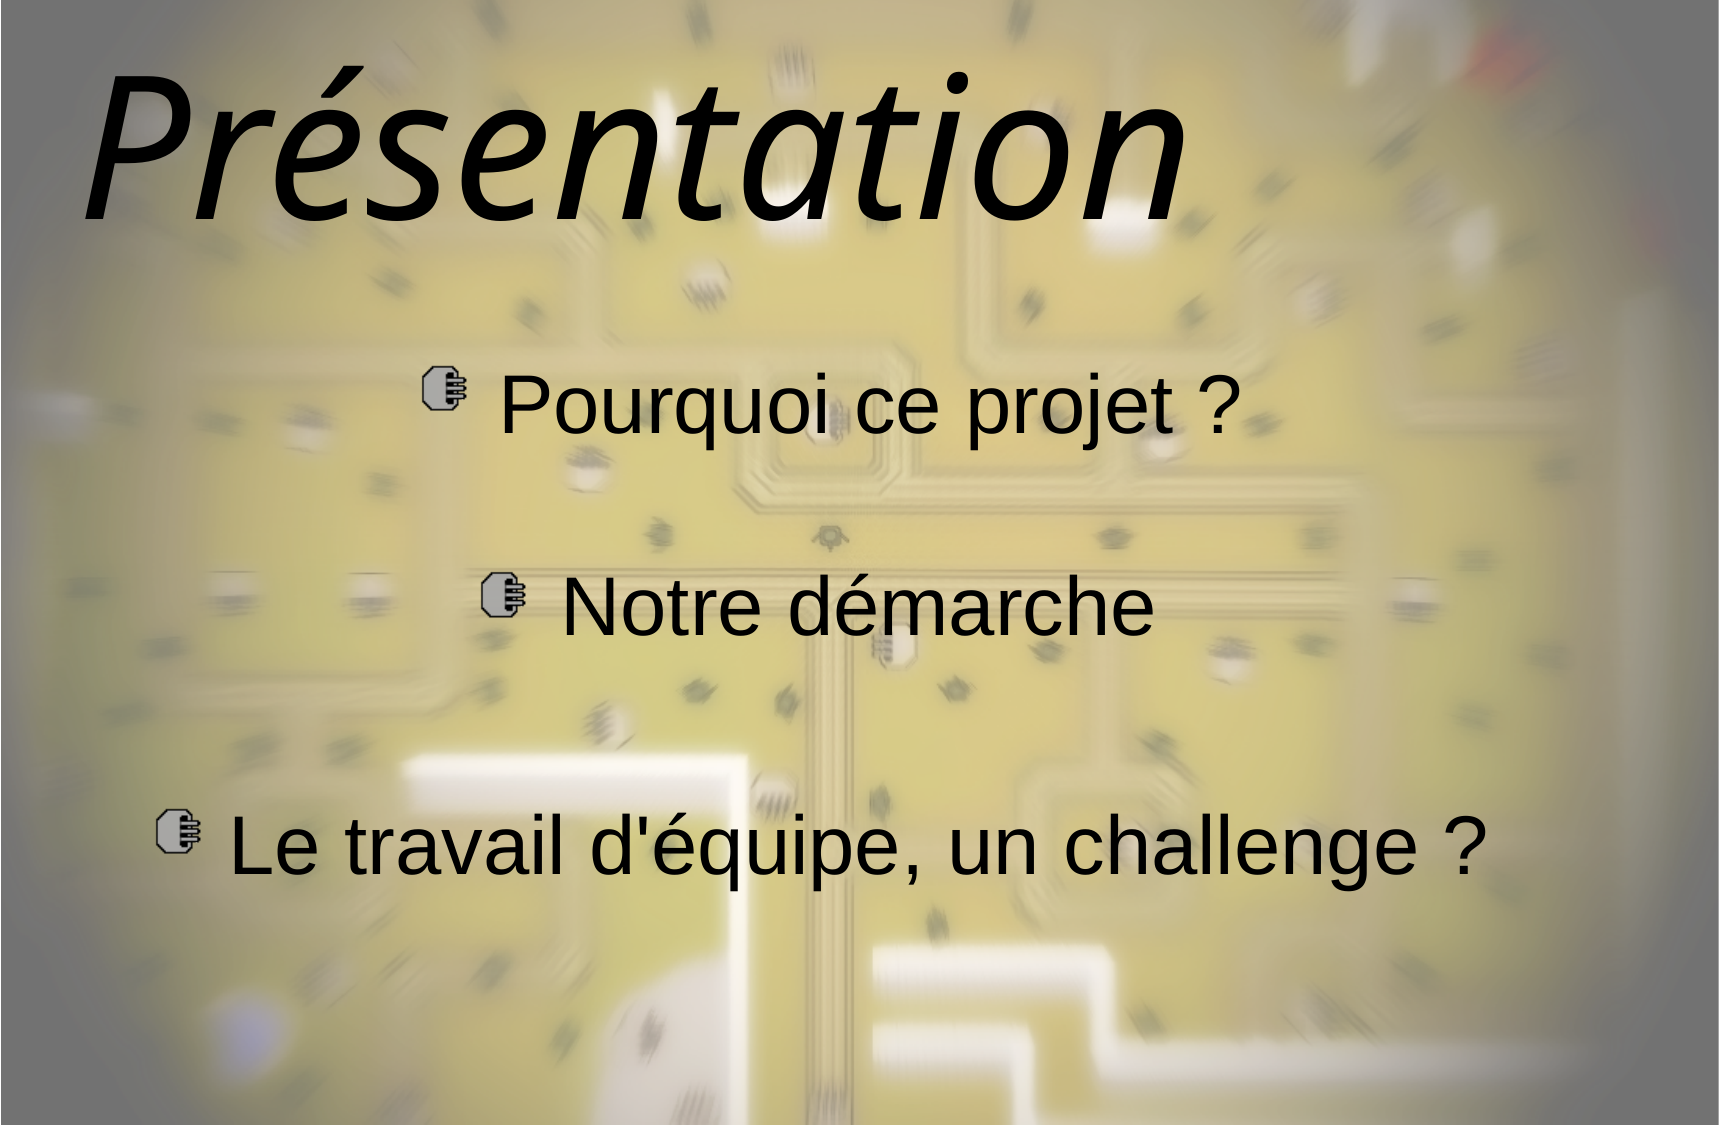

# Présentation
 Pourquoi ce projet ?
Notre démarche
Le travail d'équipe, un challenge ?